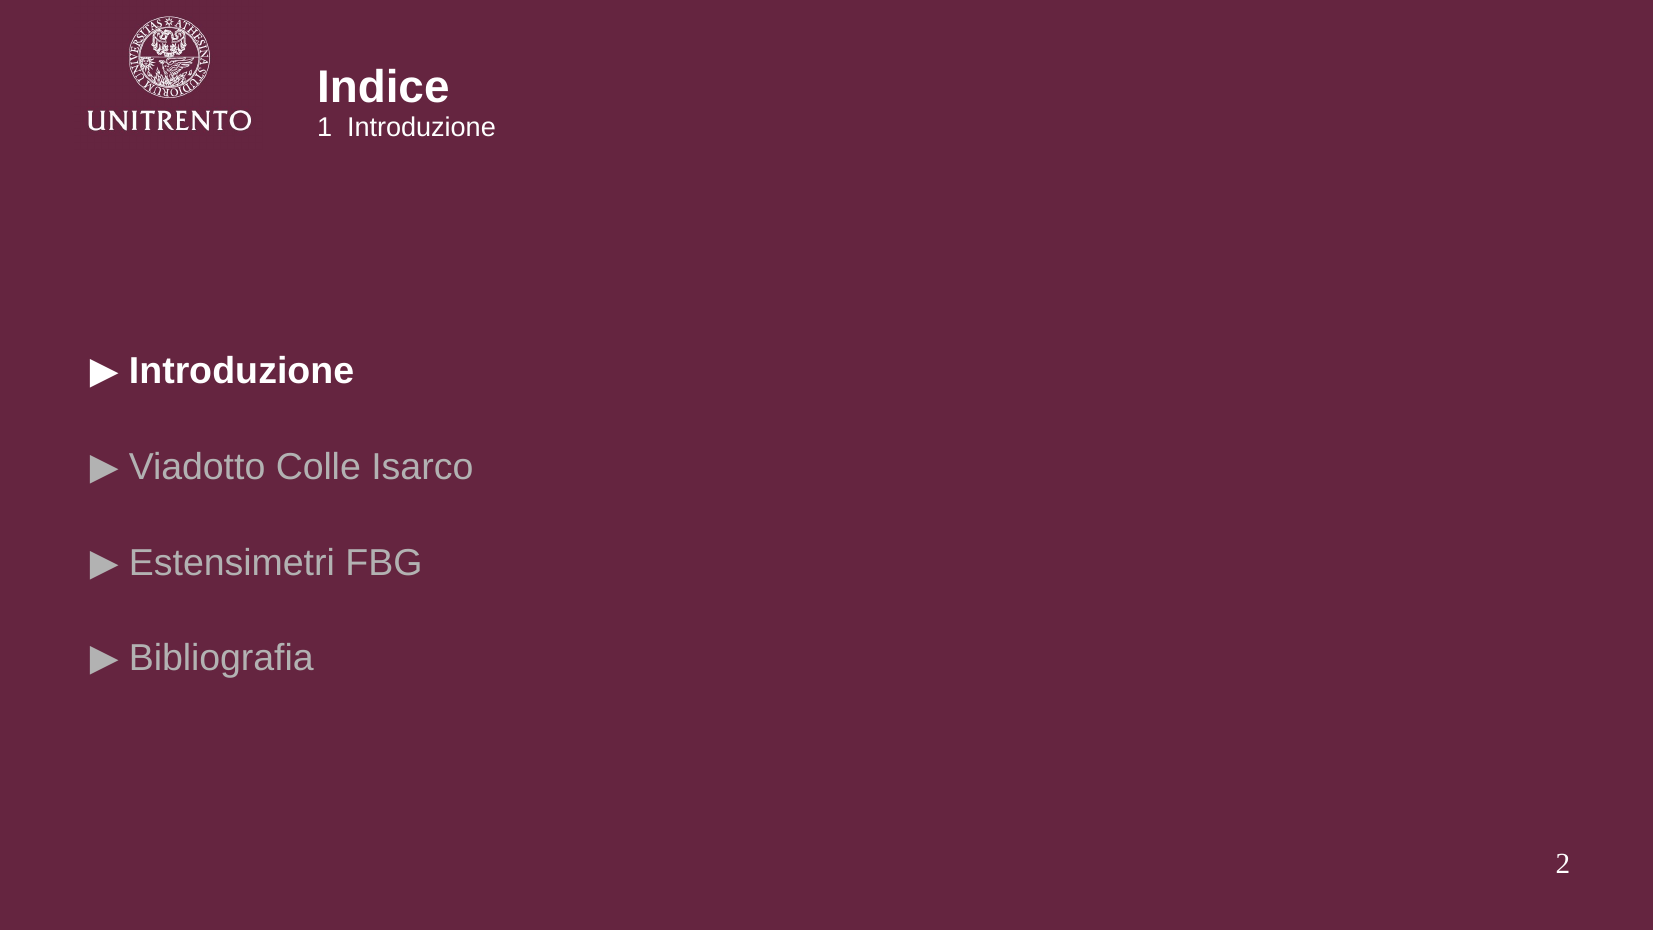

Indice
1 Introduzione
▶ Introduzione
▶ Viadotto Colle Isarco
▶ Estensimetri FBG
▶ Bibliografia
2